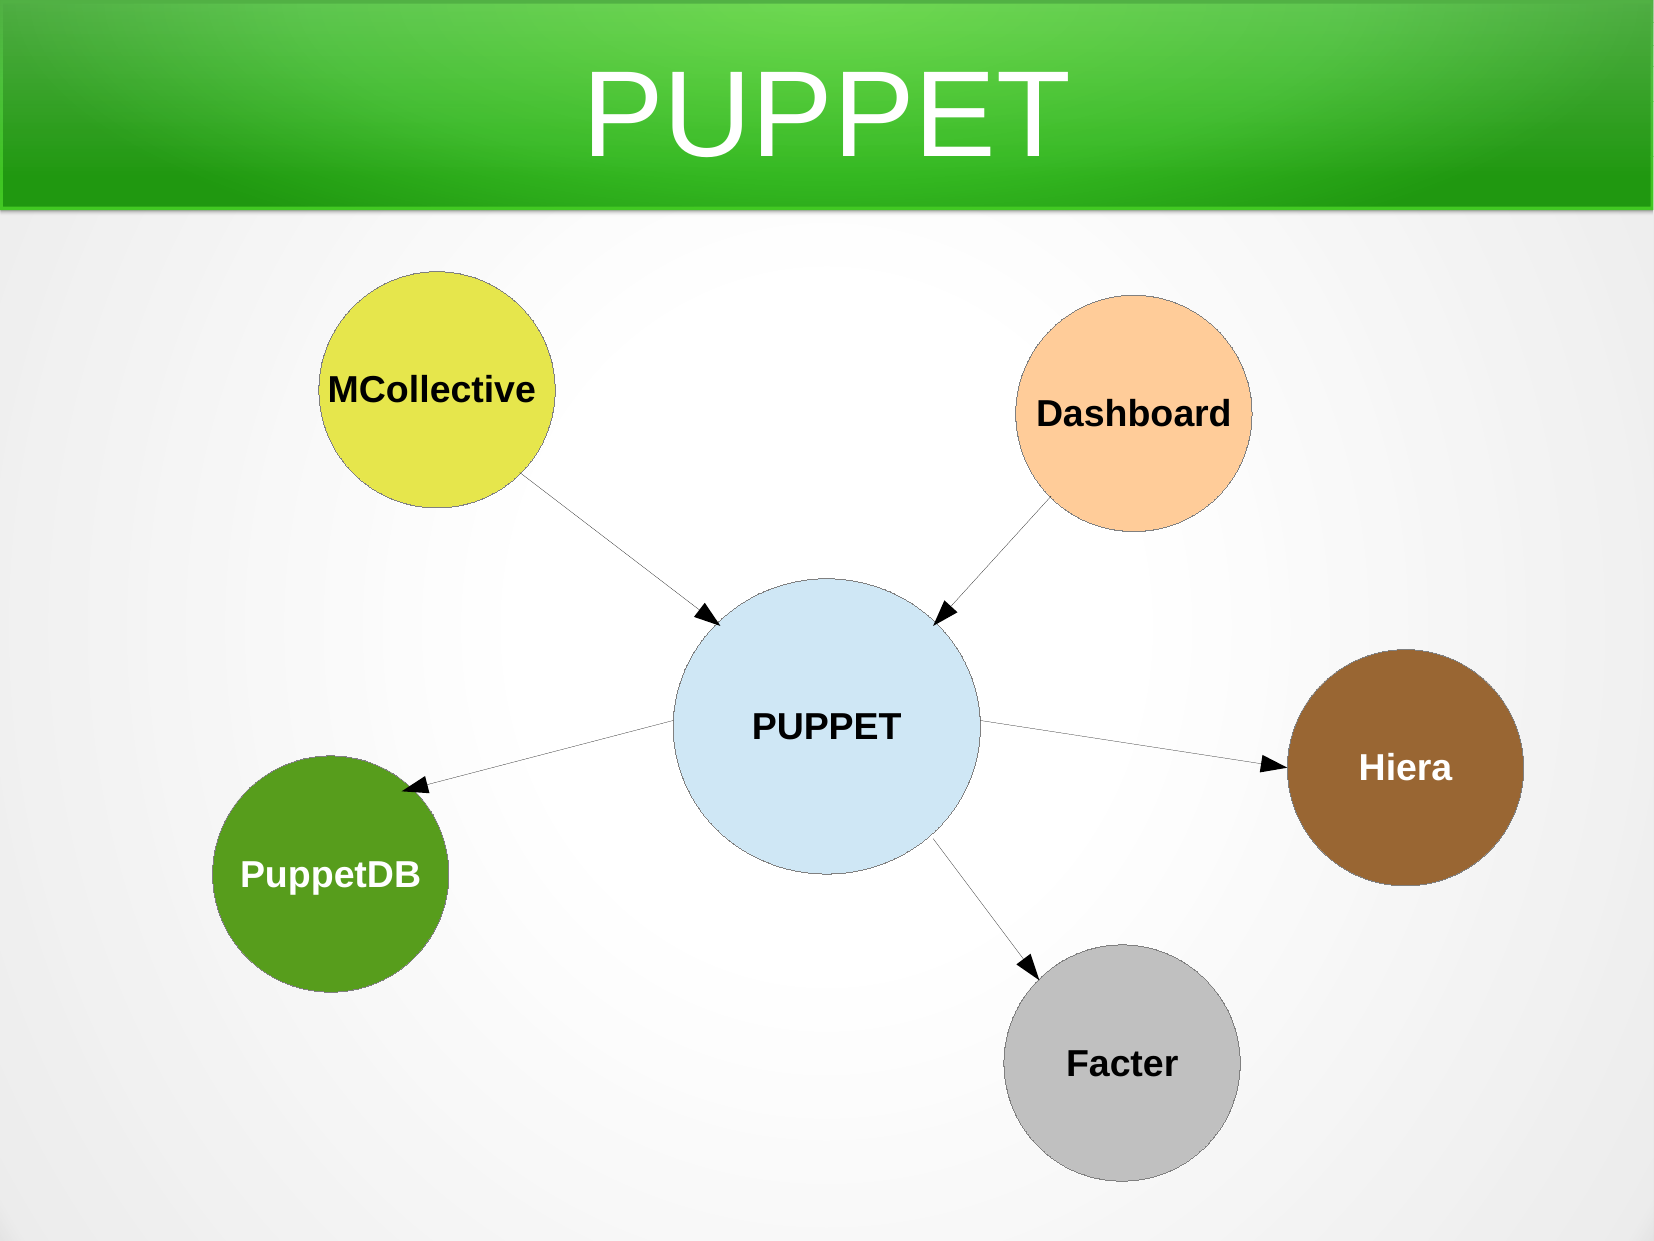

# PUPPET
MCollective
Dashboard
PUPPET
Hiera
PuppetDB
Facter